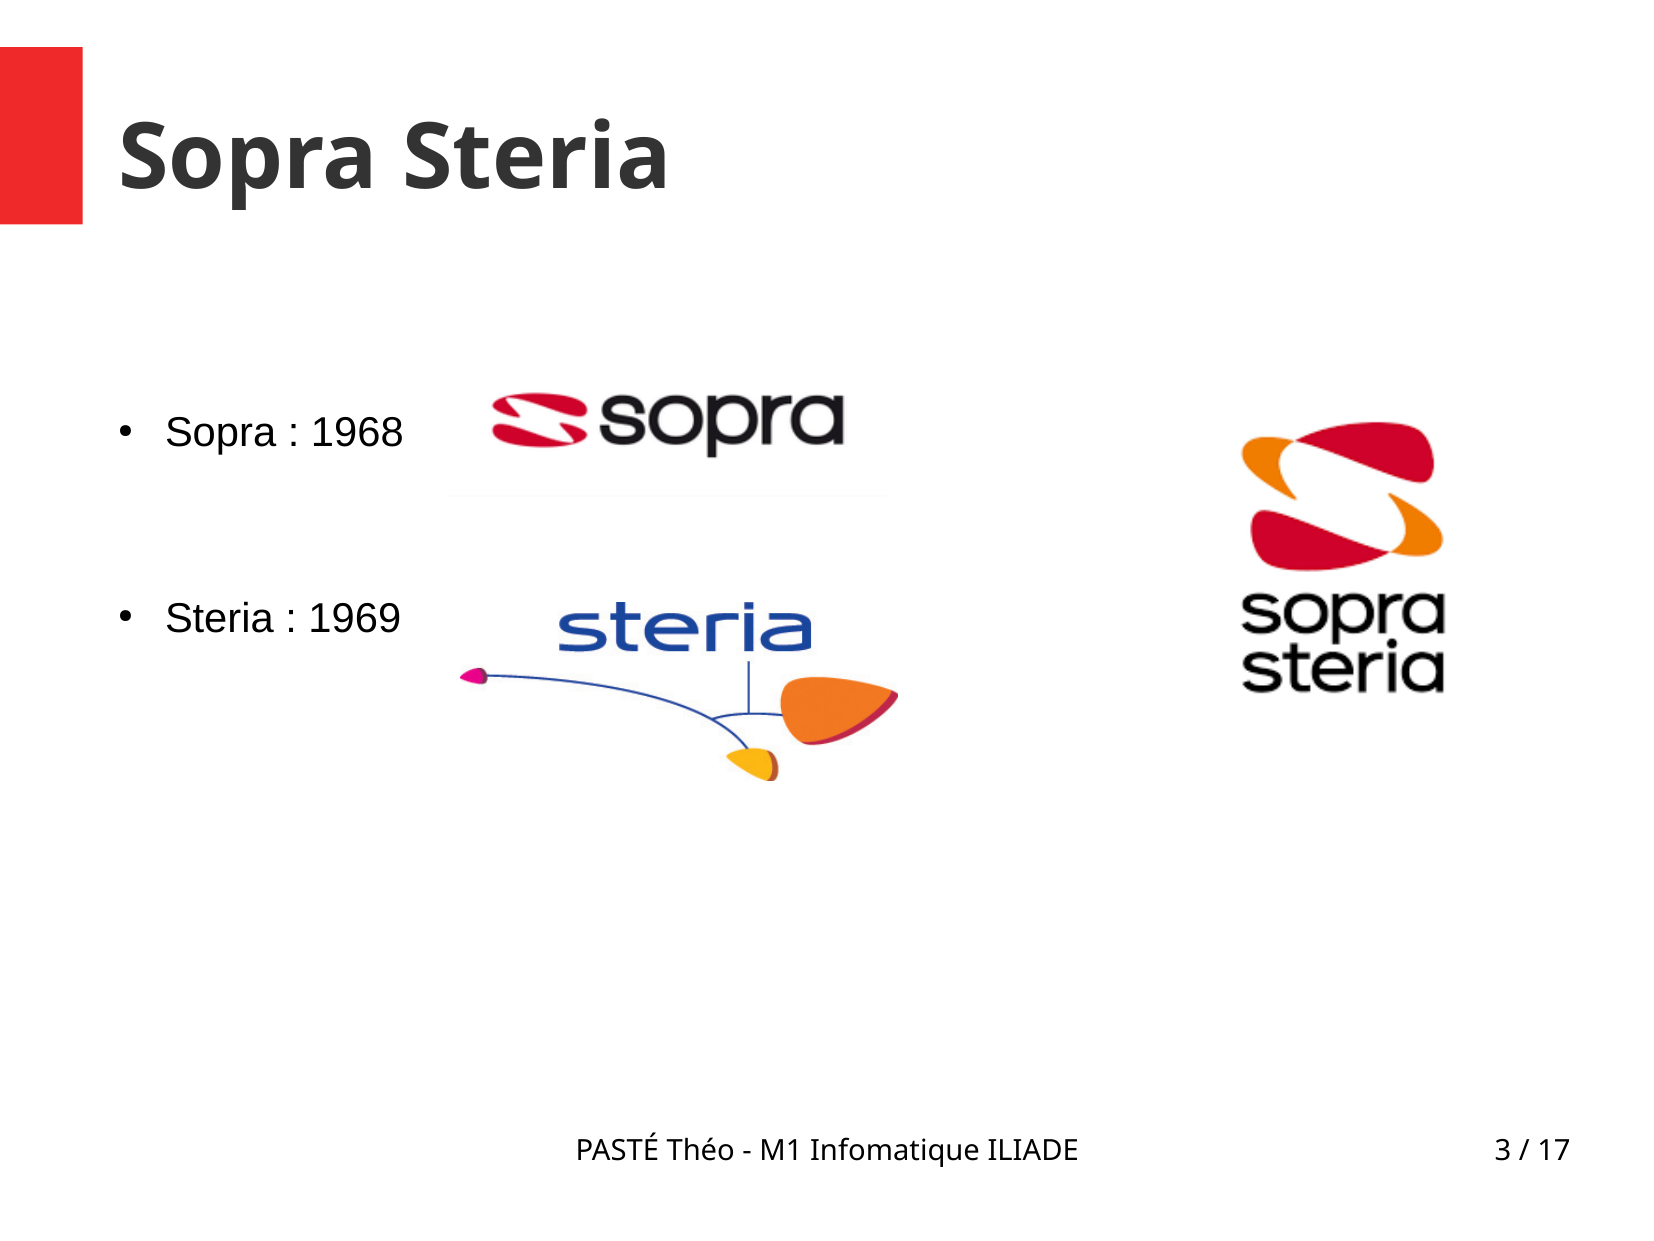

# Sopra Steria
 Sopra : 1968
 Steria : 1969
PASTÉ Théo - M1 Infomatique ILIADE
3